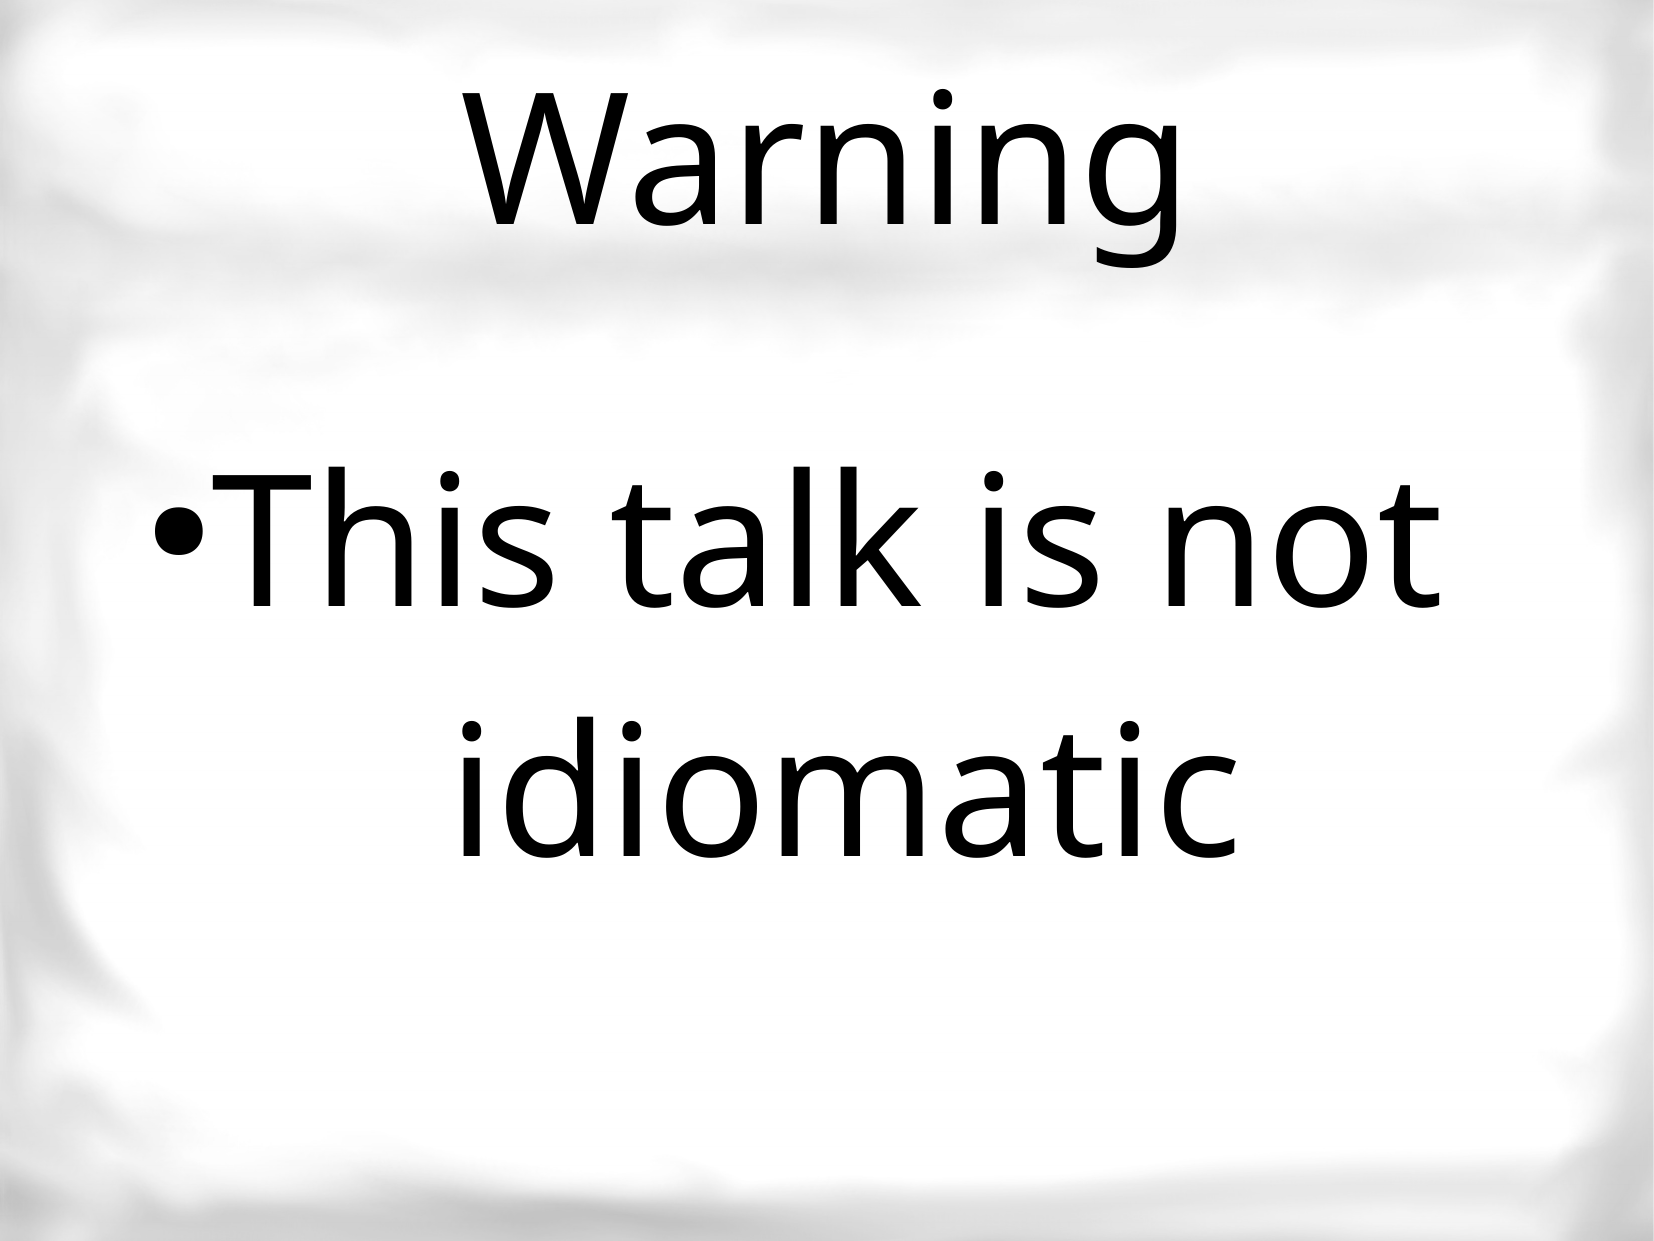

# Warning
This talk is not idiomatic